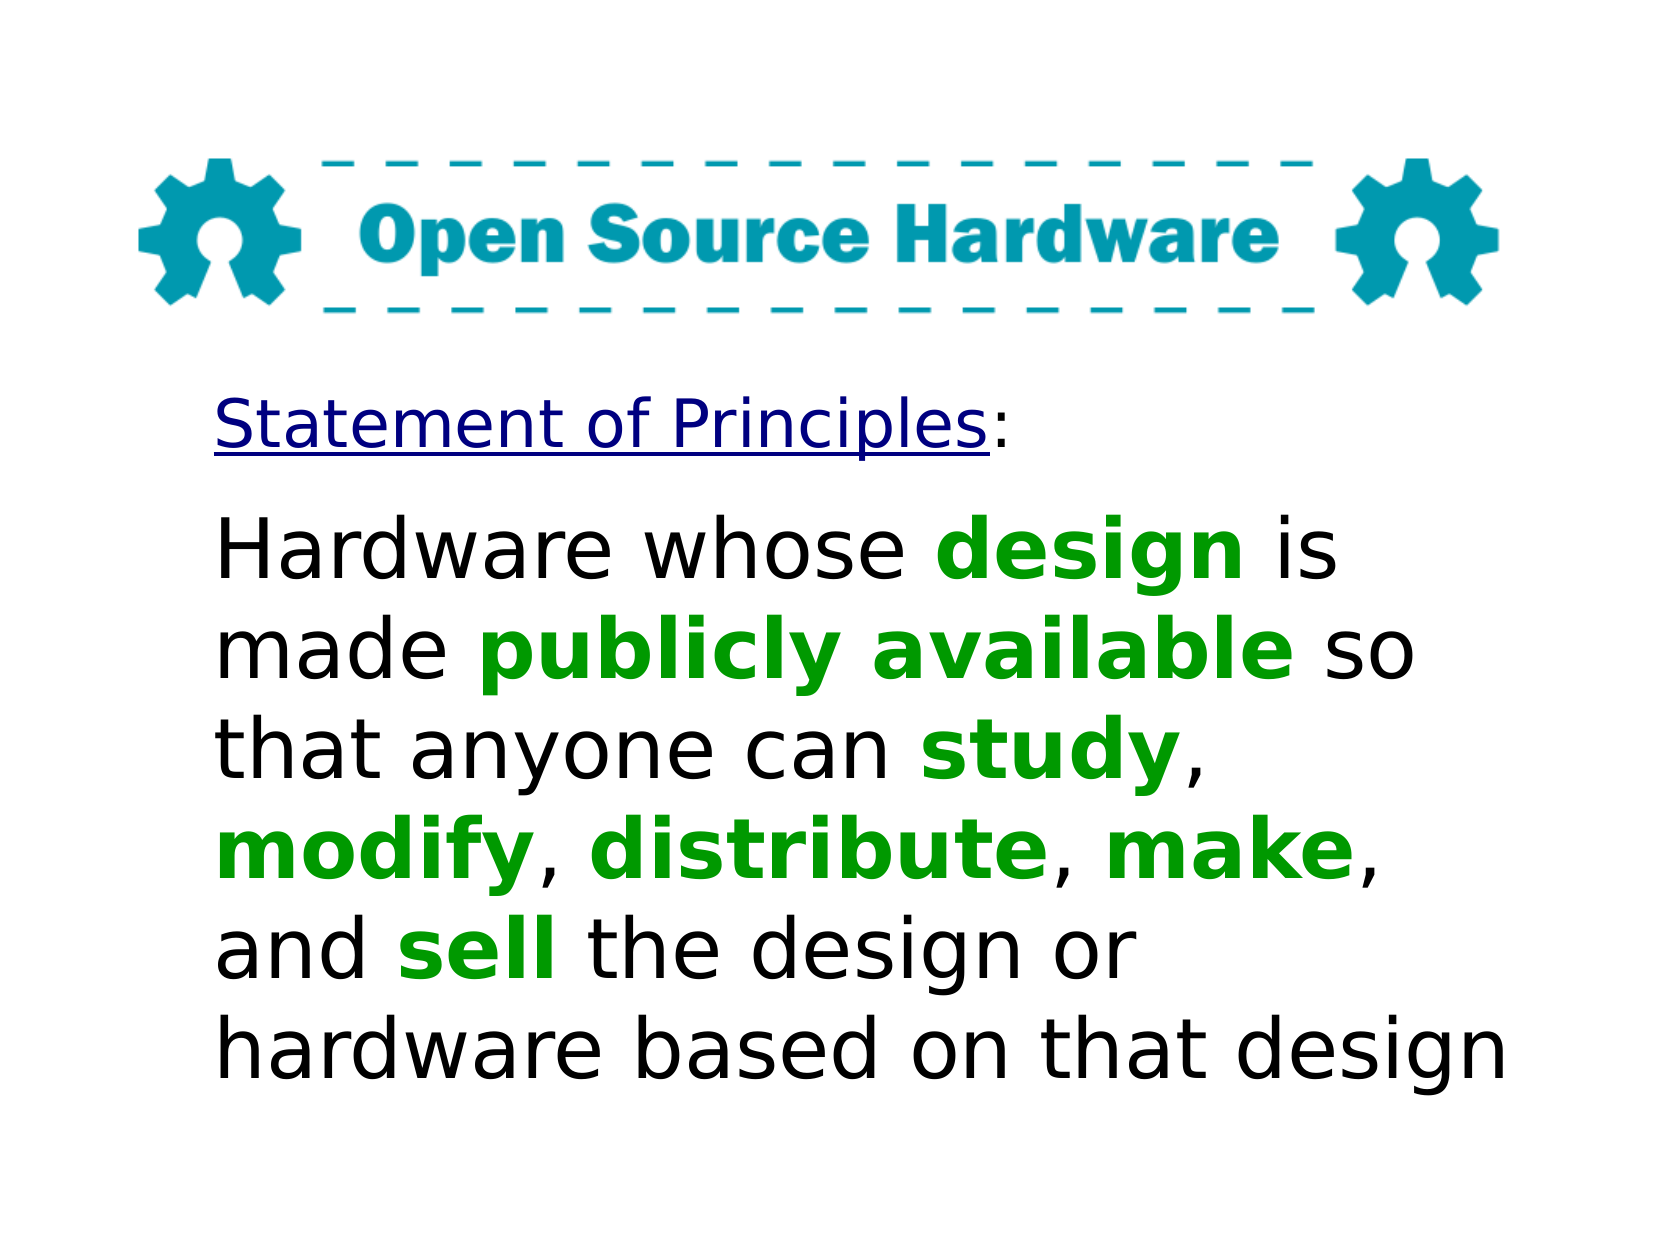

Statement of Principles:
Hardware whose design is made publicly available so that anyone can study, modify, distribute, make, and sell the design or hardware based on that design